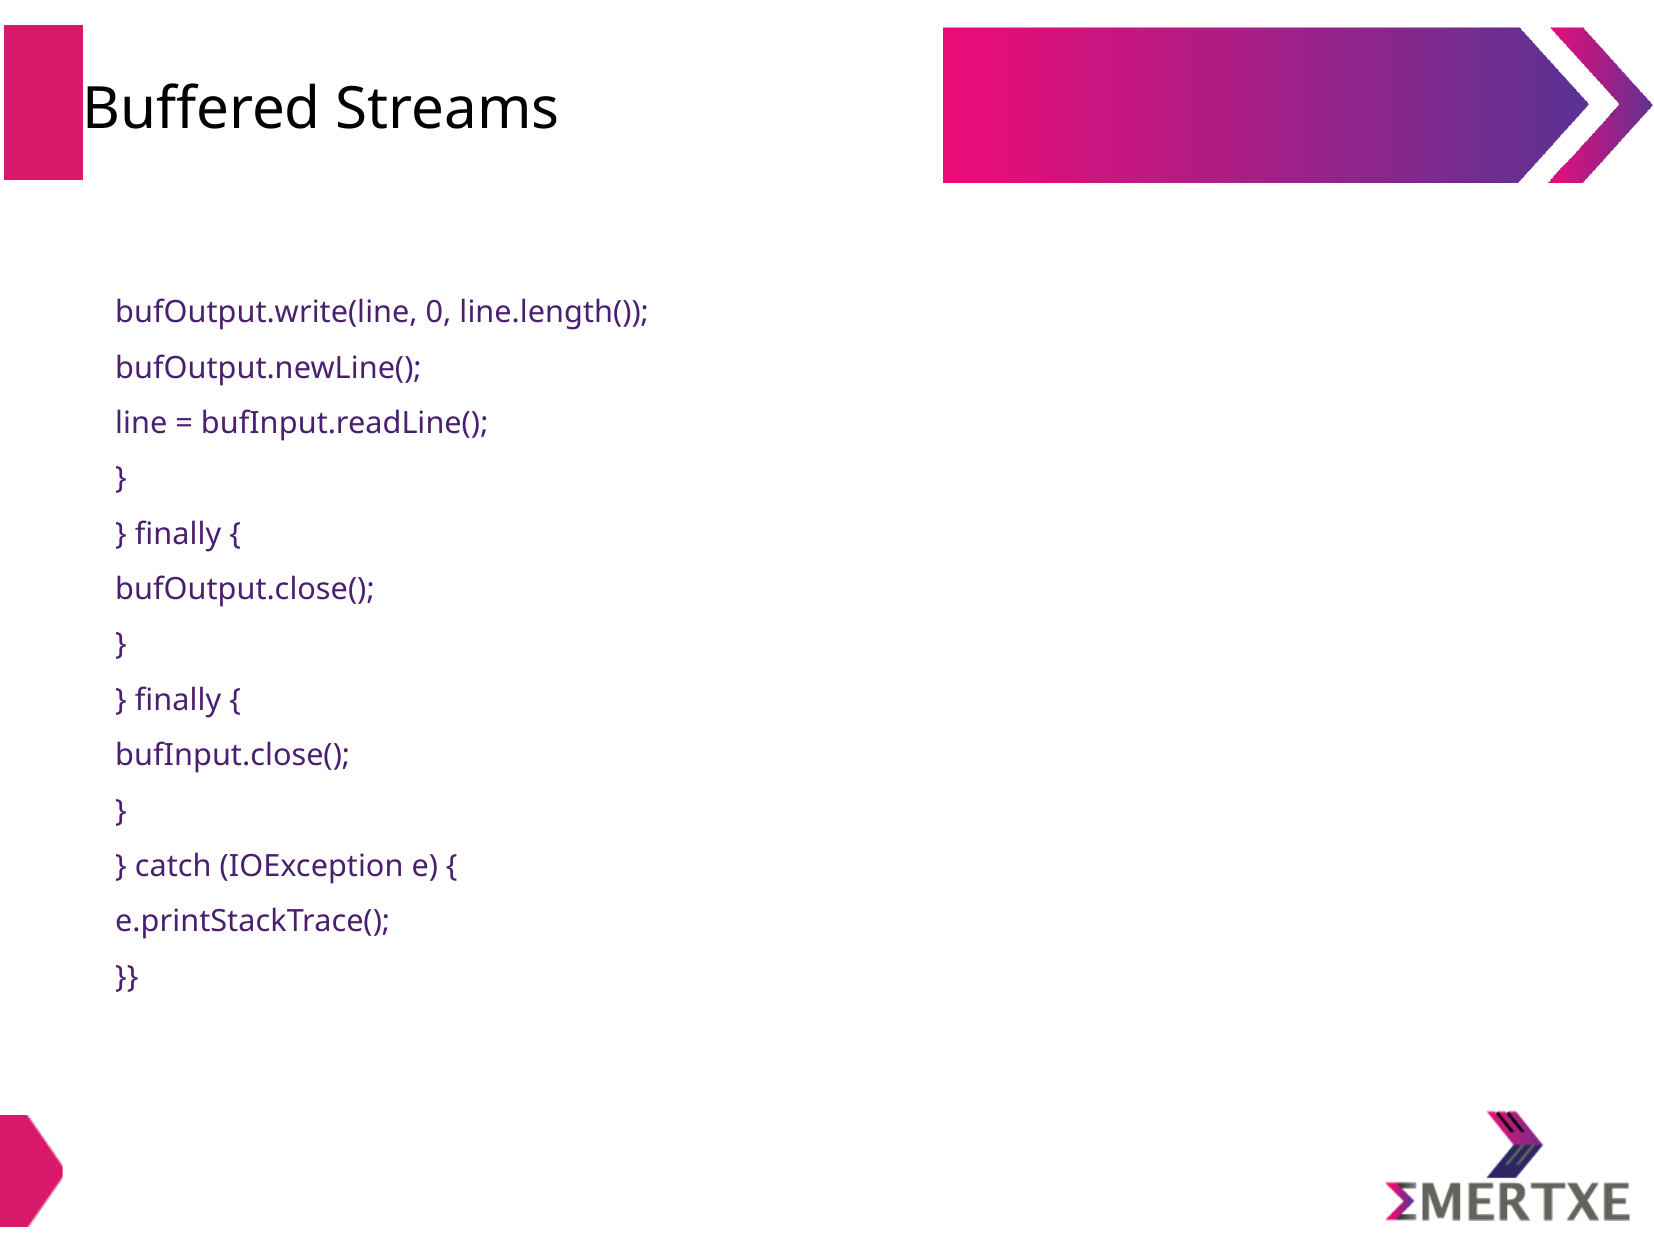

# Buffered Streams
bufOutput.write(line, 0, line.length());
bufOutput.newLine();
line = bufInput.readLine();
}
} finally {
bufOutput.close();
}
} finally {
bufInput.close();
}
} catch (IOException e) {
e.printStackTrace();
}}